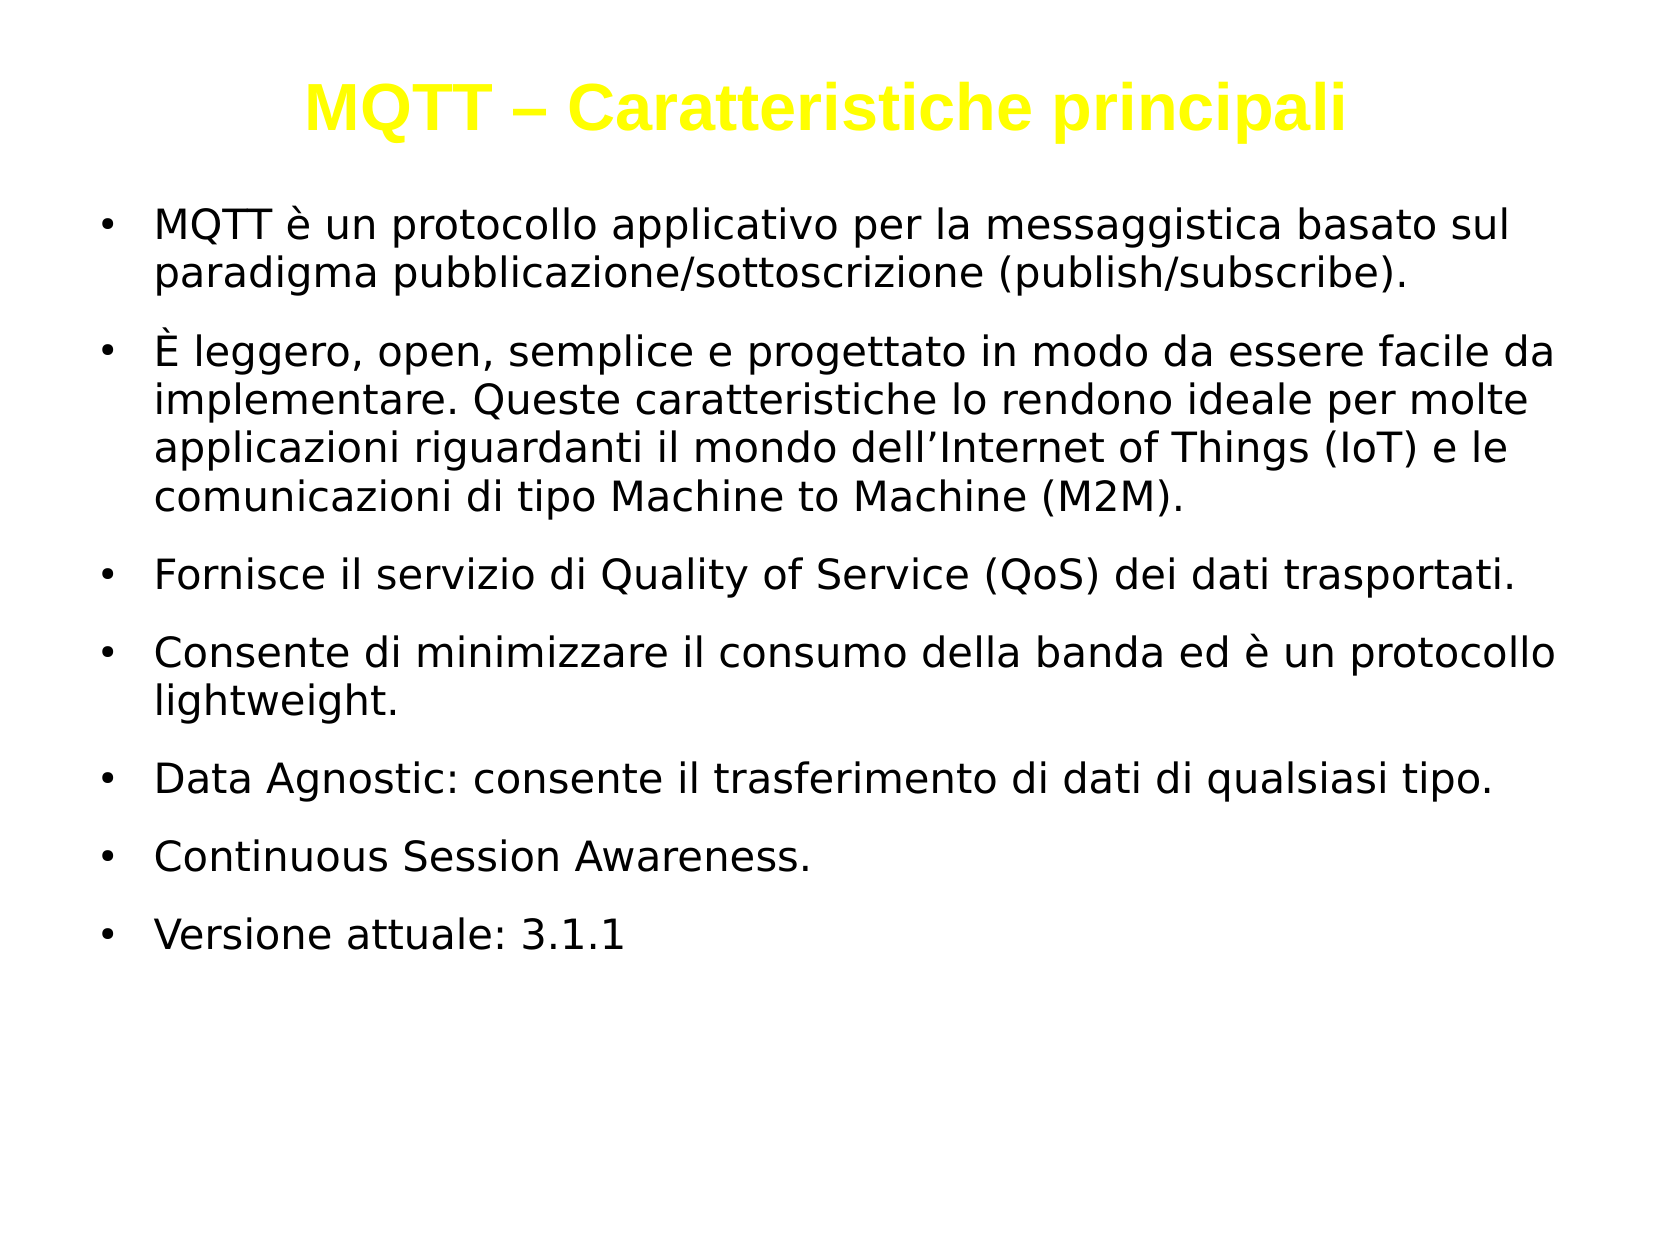

# MQTT – Caratteristiche principali
MQTT è un protocollo applicativo per la messaggistica basato sul paradigma pubblicazione/sottoscrizione (publish/subscribe).
È leggero, open, semplice e progettato in modo da essere facile da implementare. Queste caratteristiche lo rendono ideale per molte applicazioni riguardanti il mondo dell’Internet of Things (IoT) e le comunicazioni di tipo Machine to Machine (M2M).
Fornisce il servizio di Quality of Service (QoS) dei dati trasportati.
Consente di minimizzare il consumo della banda ed è un protocollo lightweight.
Data Agnostic: consente il trasferimento di dati di qualsiasi tipo.
Continuous Session Awareness.
Versione attuale: 3.1.1